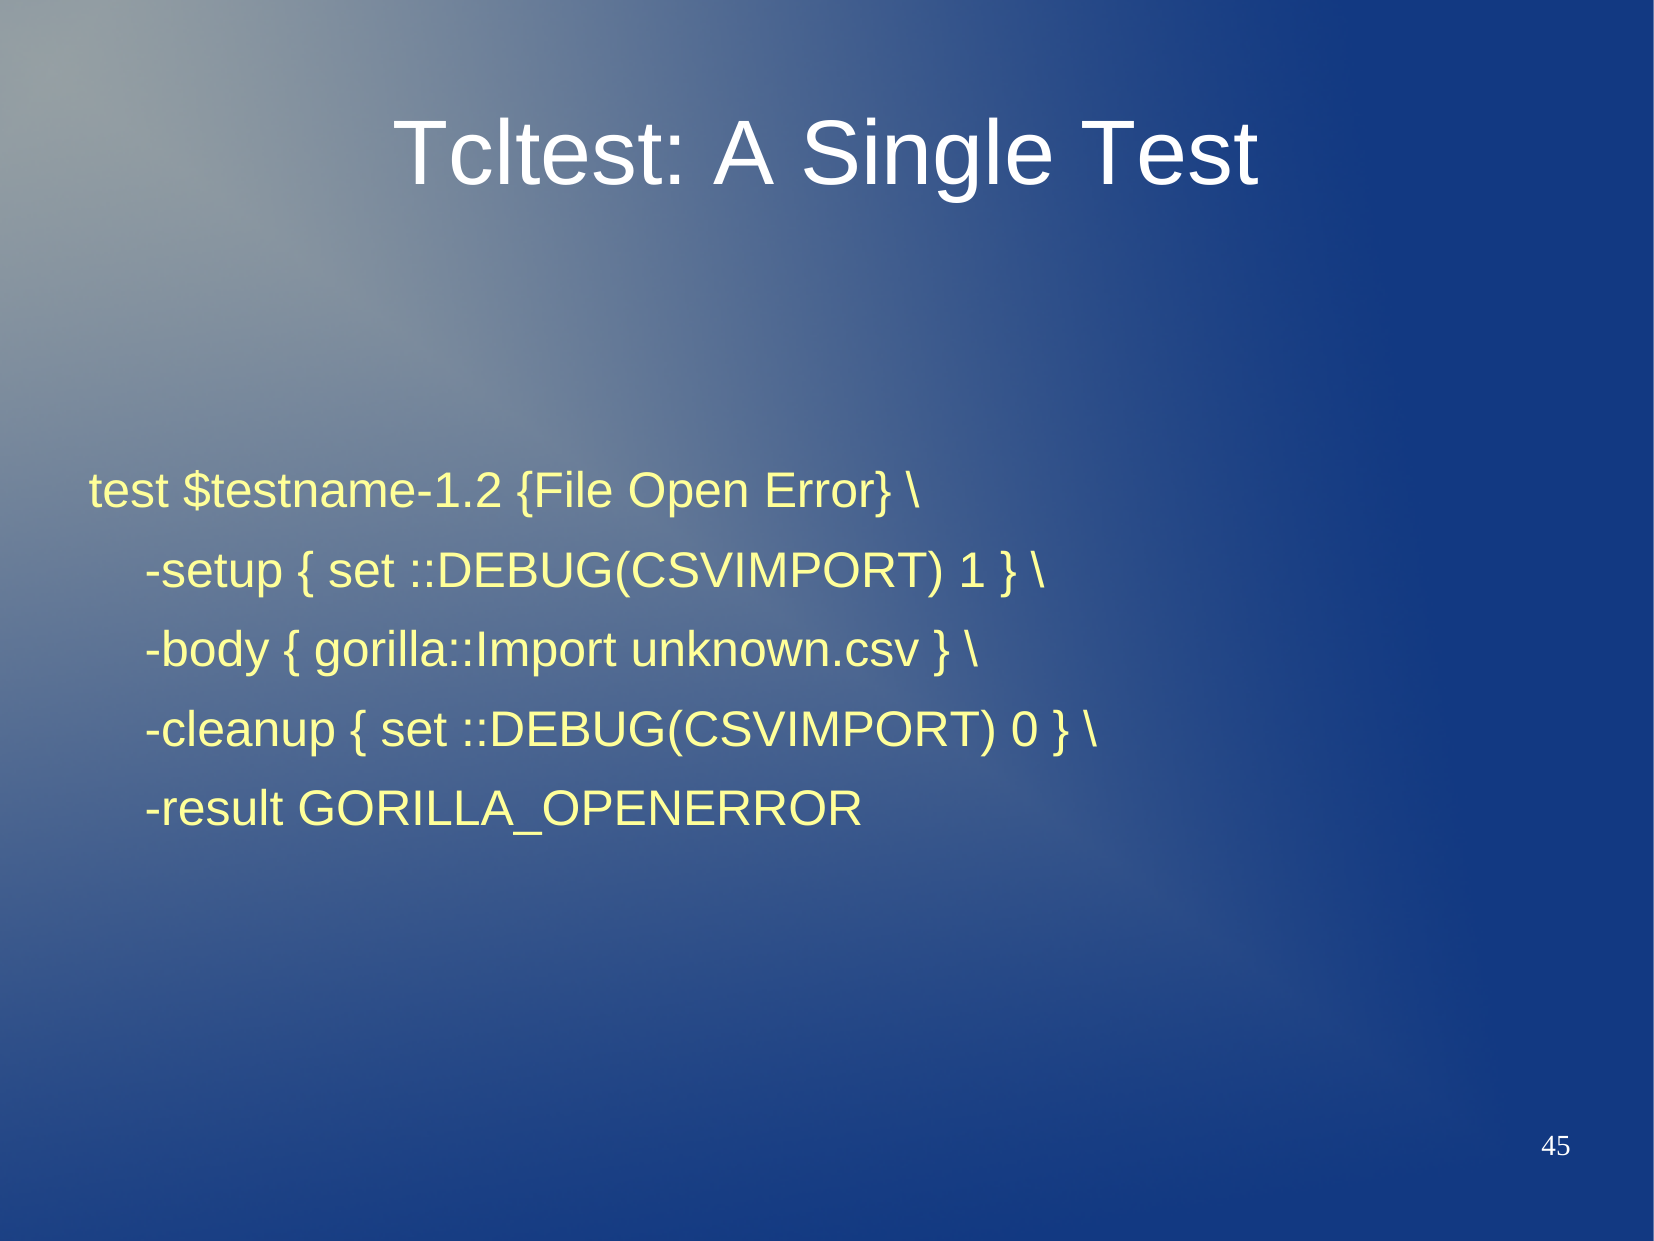

# Tcltest: A Single Test
test $testname-1.2 {File Open Error} \
 -setup { set ::DEBUG(CSVIMPORT) 1 } \
 -body { gorilla::Import unknown.csv } \
 -cleanup { set ::DEBUG(CSVIMPORT) 0 } \
 -result GORILLA_OPENERROR
45